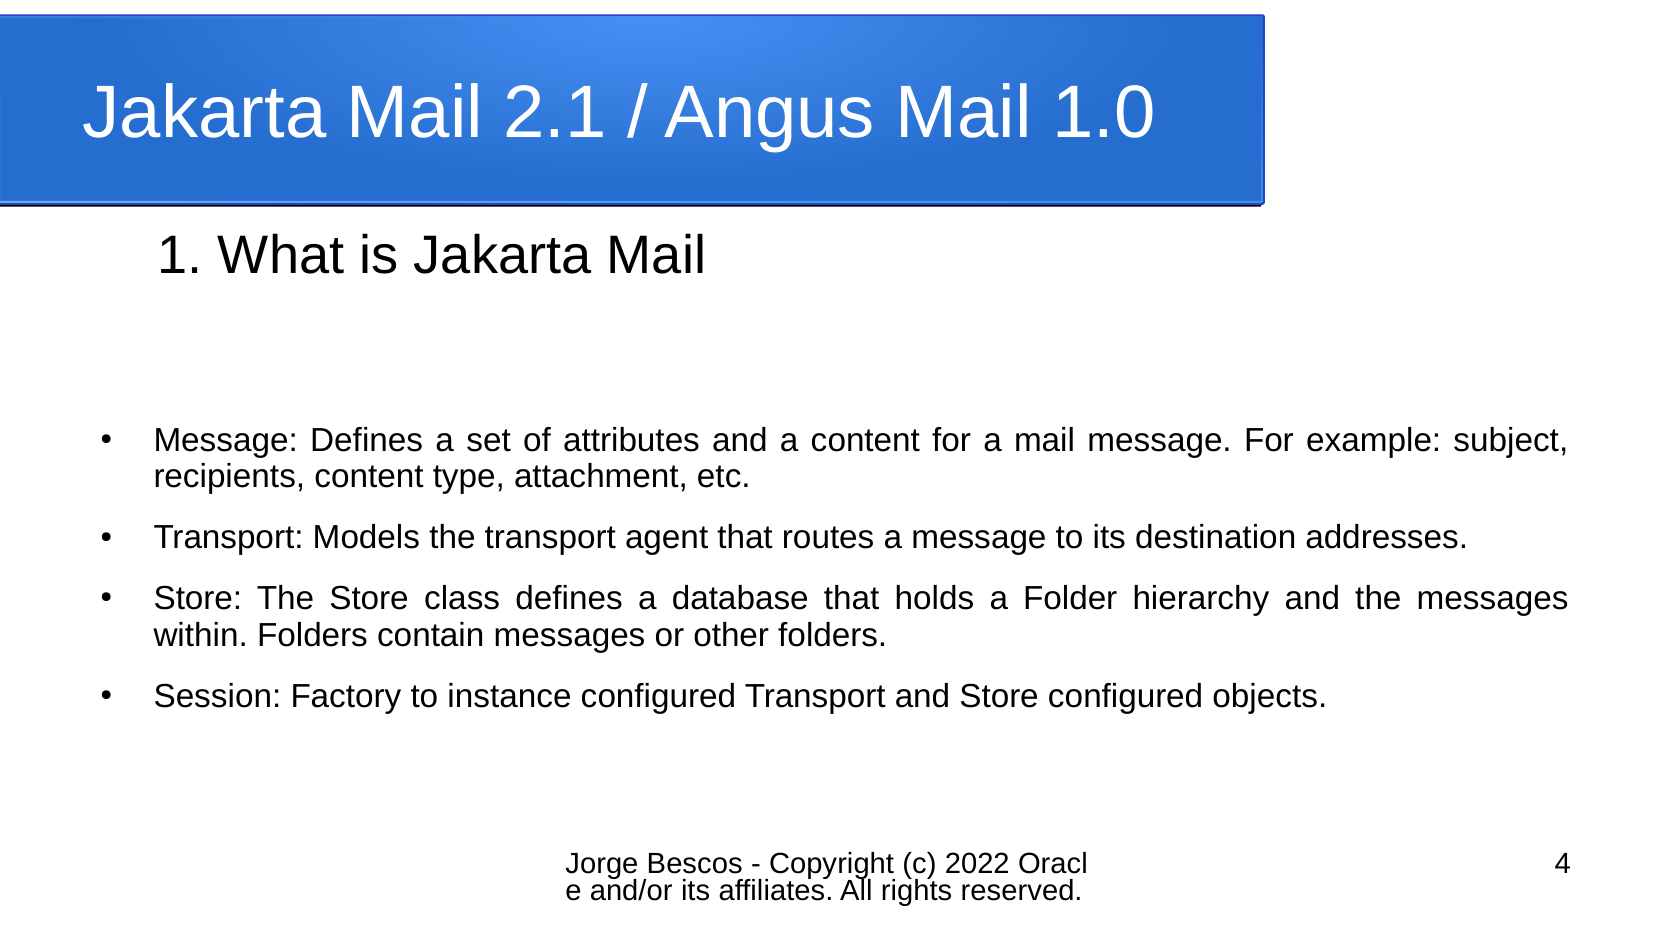

# Jakarta Mail 2.1 / Angus Mail 1.0
 1. What is Jakarta Mail
Message: Defines a set of attributes and a content for a mail message. For example: subject, recipients, content type, attachment, etc.
Transport: Models the transport agent that routes a message to its destination addresses.
Store: The Store class defines a database that holds a Folder hierarchy and the messages within. Folders contain messages or other folders.
Session: Factory to instance configured Transport and Store configured objects.
Jorge Bescos - Copyright (c) 2022 Oracle and/or its affiliates. All rights reserved.
4